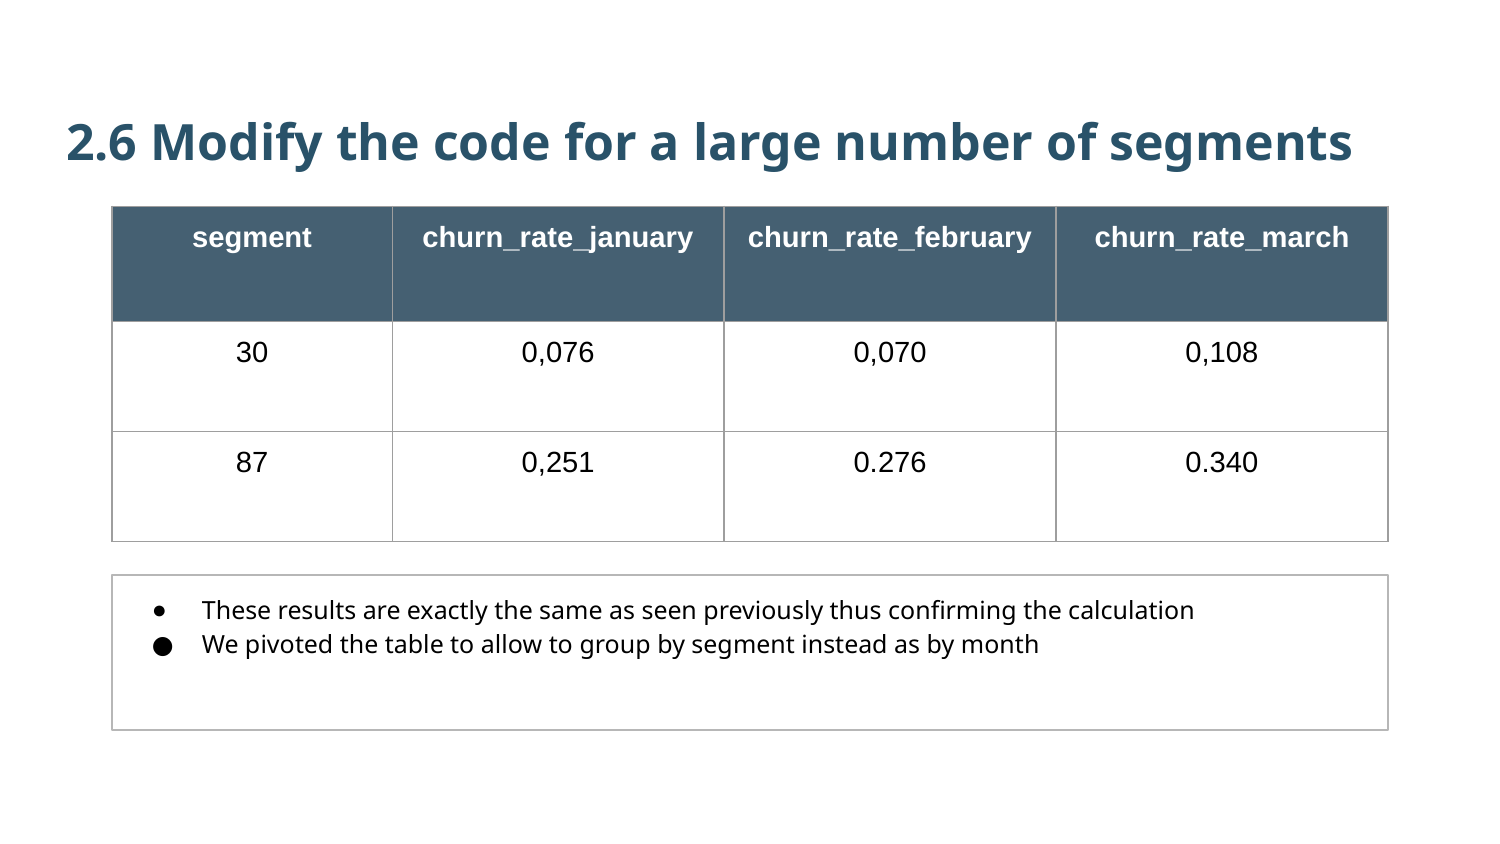

2.6 Modify the code for a large number of segments
| segment | churn\_rate\_january | churn\_rate\_february | churn\_rate\_march |
| --- | --- | --- | --- |
| 30 | 0,076 | 0,070 | 0,108 |
| 87 | 0,251 | 0.276 | 0.340 |
These results are exactly the same as seen previously thus confirming the calculation
We pivoted the table to allow to group by segment instead as by month